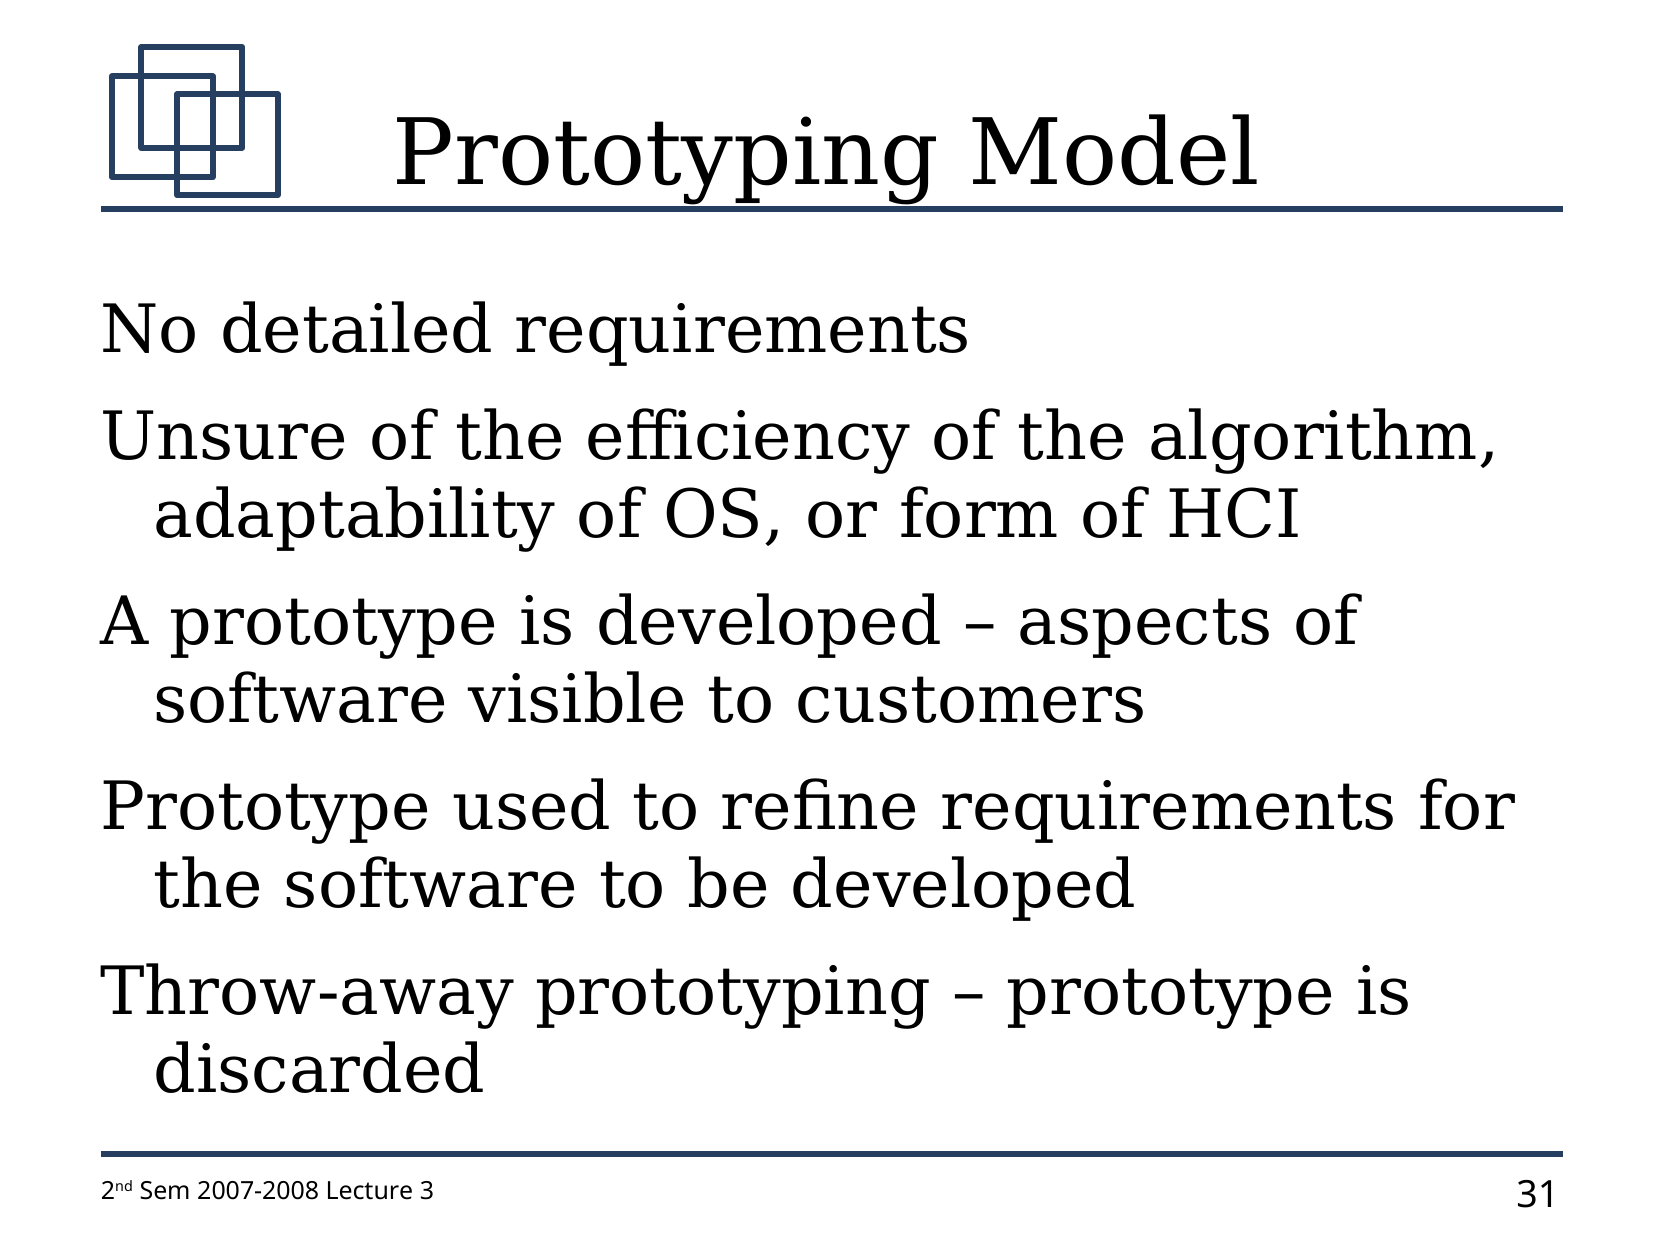

# Prototyping Model
No detailed requirements
Unsure of the efficiency of the algorithm, adaptability of OS, or form of HCI
A prototype is developed – aspects of software visible to customers
Prototype used to refine requirements for the software to be developed
Throw-away prototyping – prototype is discarded